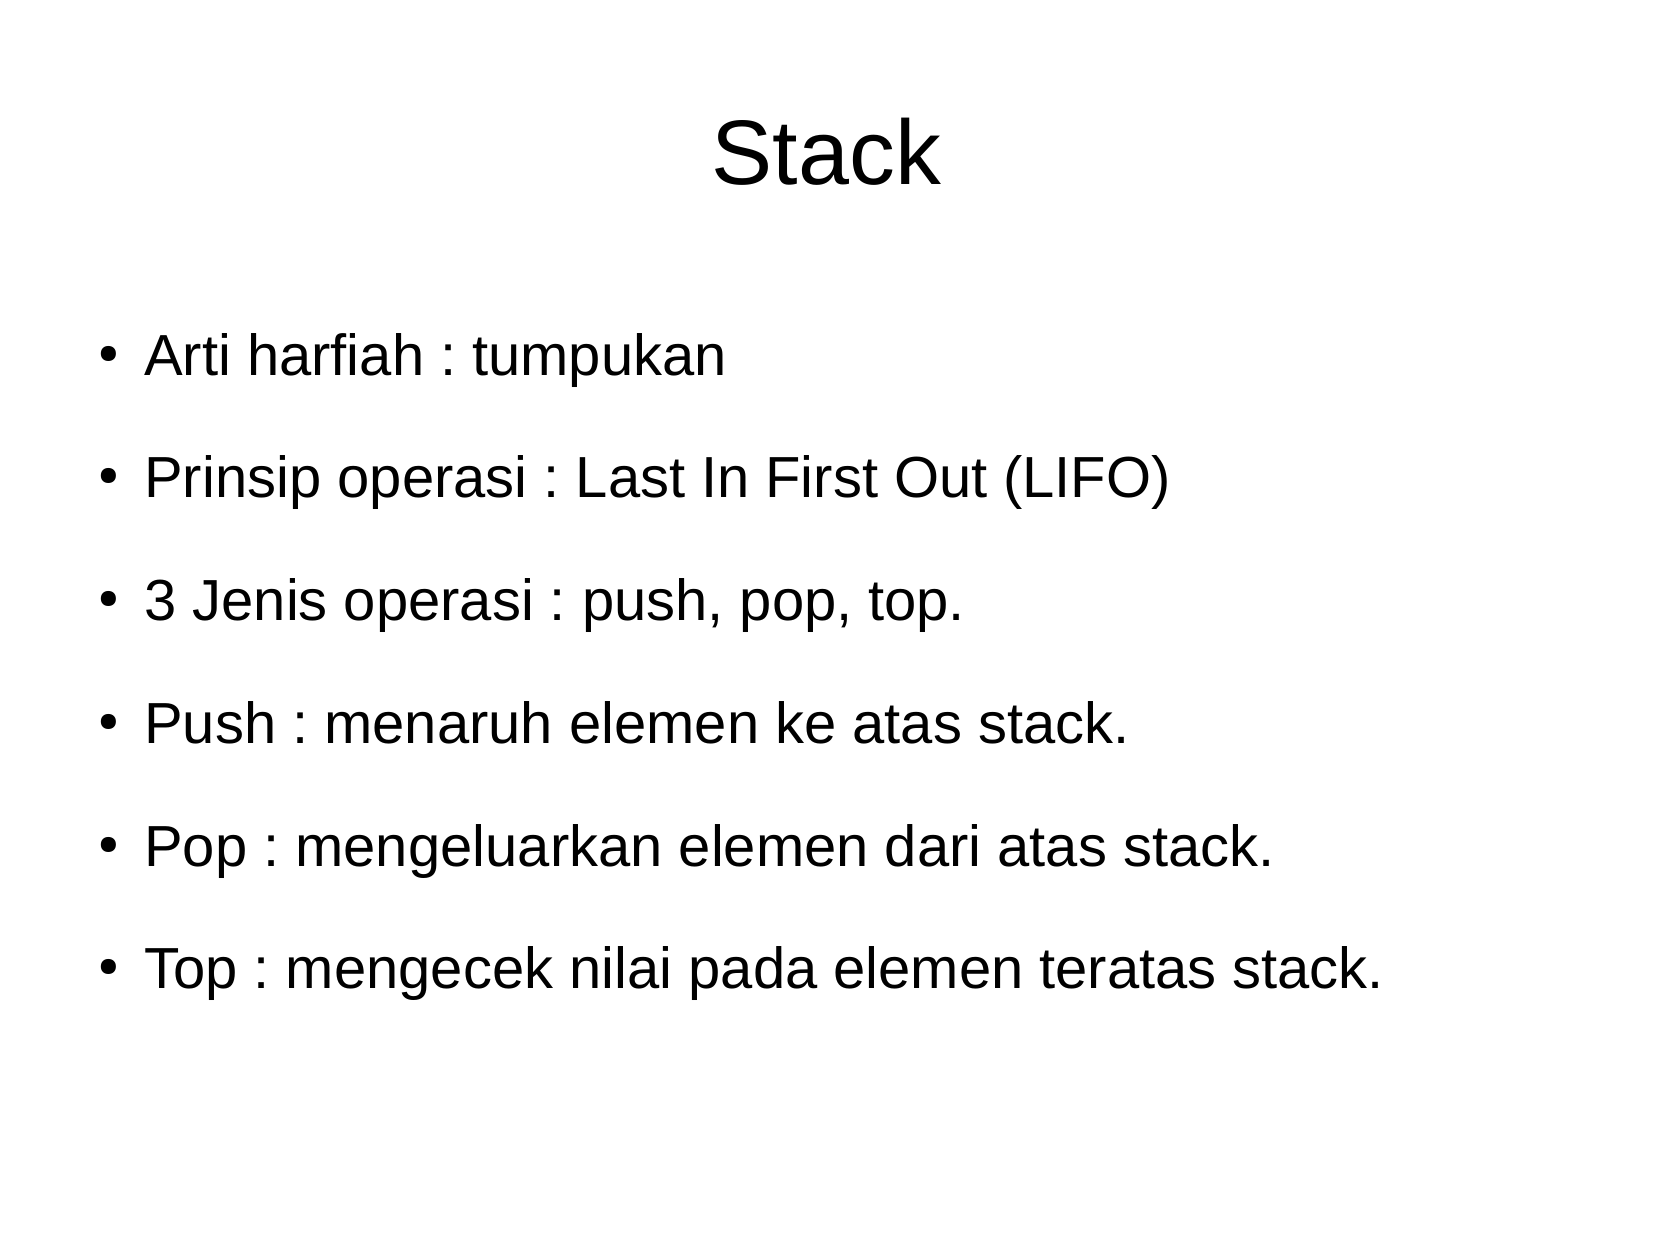

# Stack
Arti harfiah : tumpukan
Prinsip operasi : Last In First Out (LIFO)
3 Jenis operasi : push, pop, top.
Push : menaruh elemen ke atas stack.
Pop : mengeluarkan elemen dari atas stack.
Top : mengecek nilai pada elemen teratas stack.